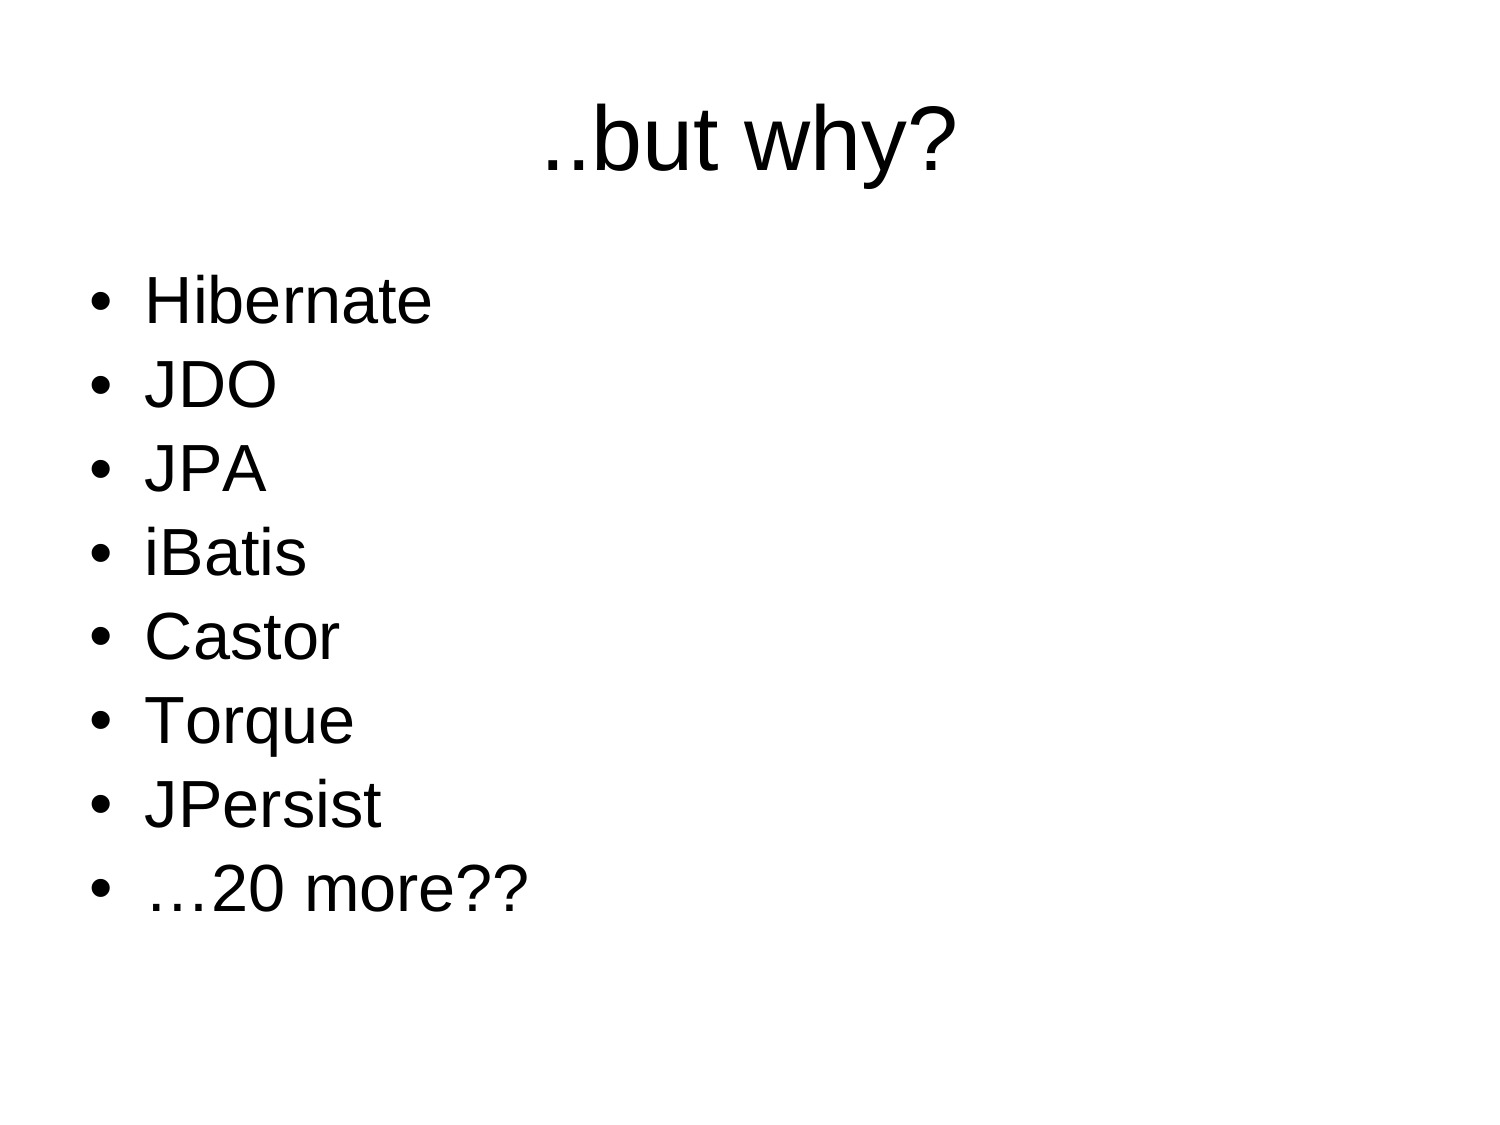

# ..but why?
Hibernate
JDO
JPA
iBatis
Castor
Torque
JPersist
…20 more??